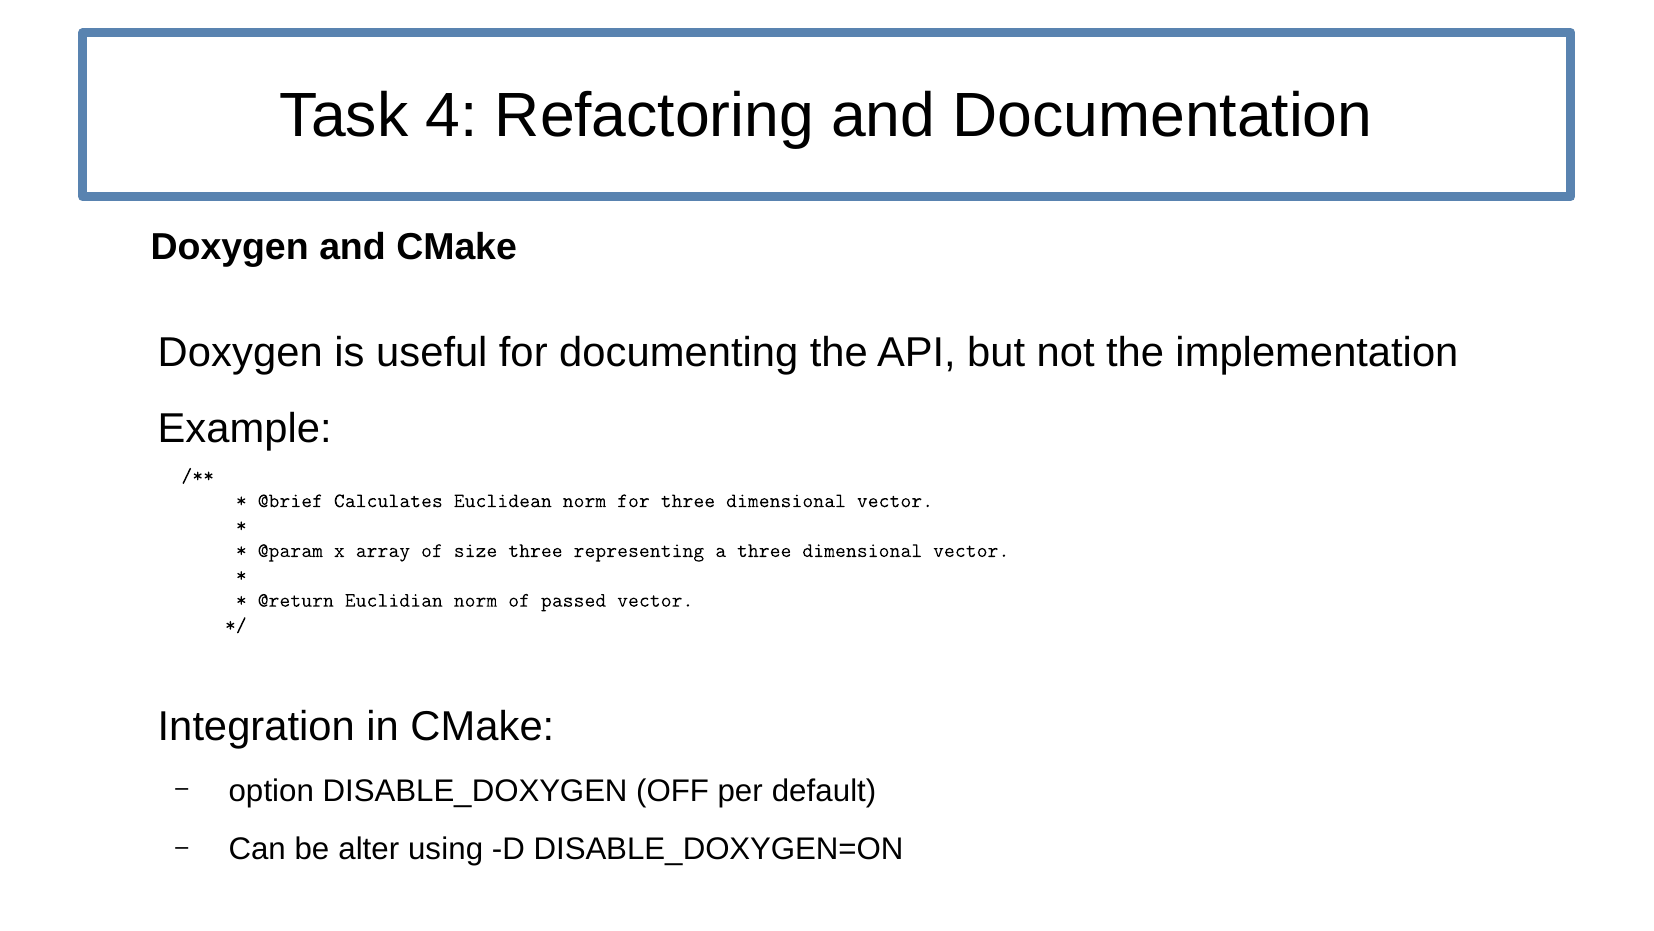

# Task 4: Refactoring and Documentation
Doxygen and CMake
Doxygen is useful for documenting the API, but not the implementation
Example:
Integration in CMake:
option DISABLE_DOXYGEN (OFF per default)
Can be alter using -D DISABLE_DOXYGEN=ON